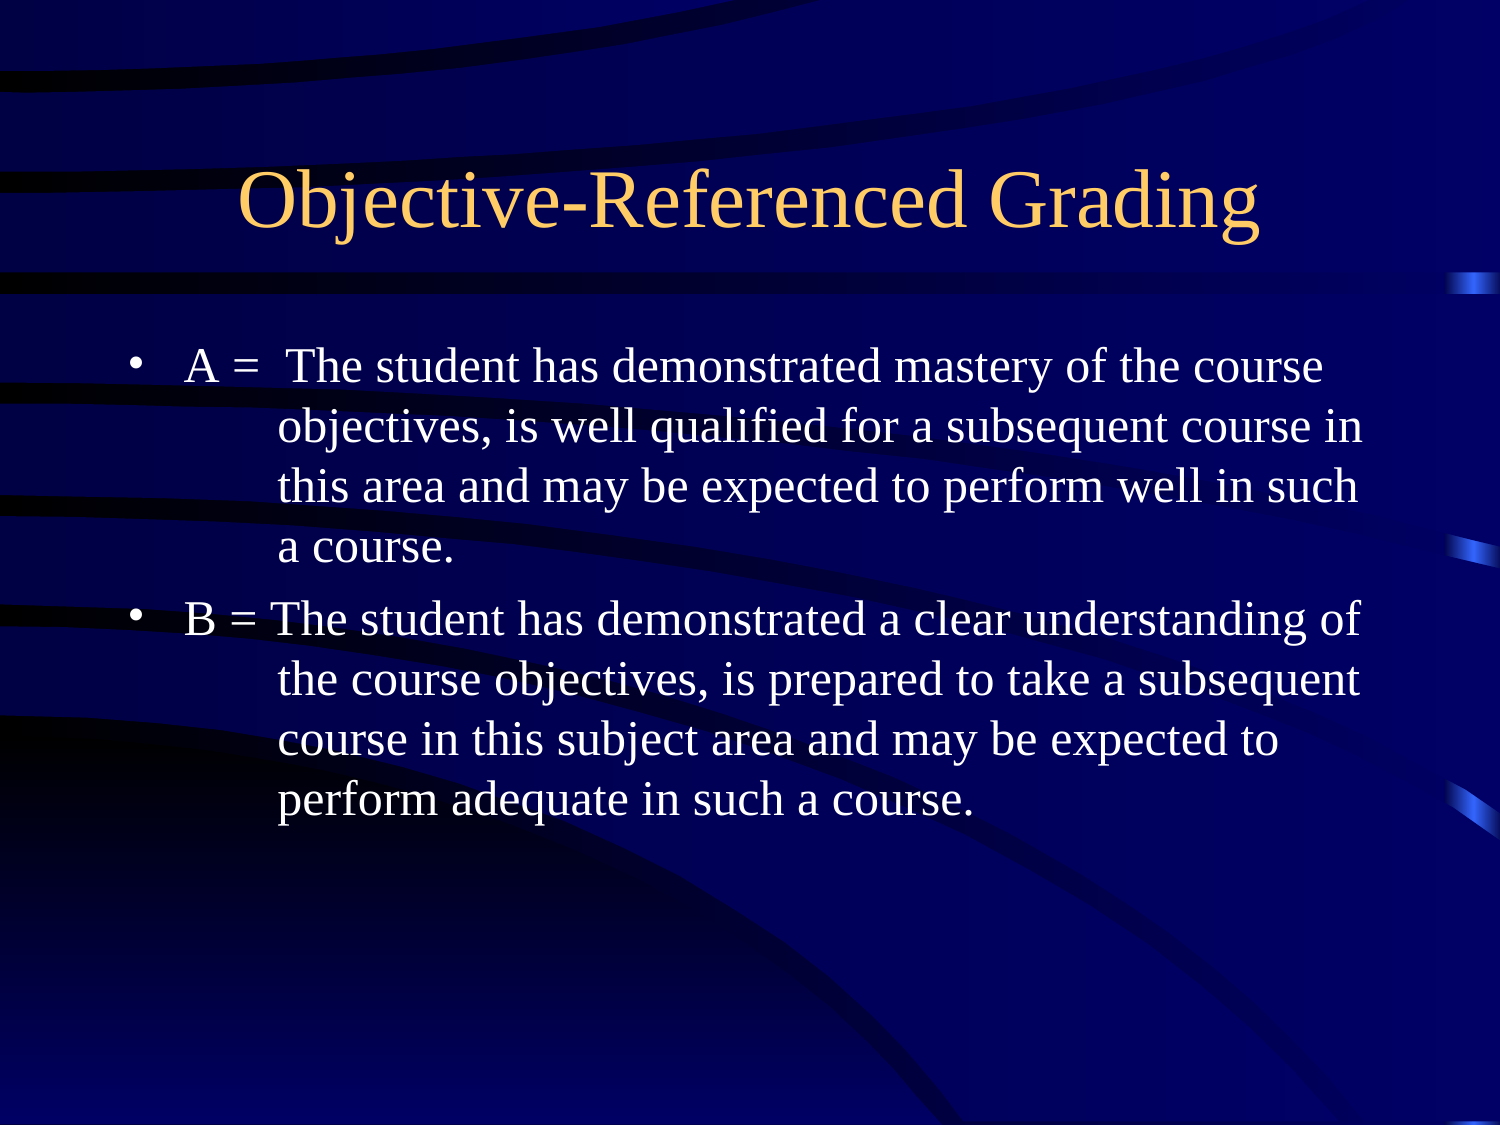

# Objective-Referenced Grading
A = The student has demonstrated mastery of the course 	objectives, is well qualified for a subsequent course in 	this area and may be expected to perform well in such 	a course.
B = The student has demonstrated a clear understanding of 	the course objectives, is prepared to take a subsequent 	course in this subject area and may be expected to 		perform adequate in such a course.